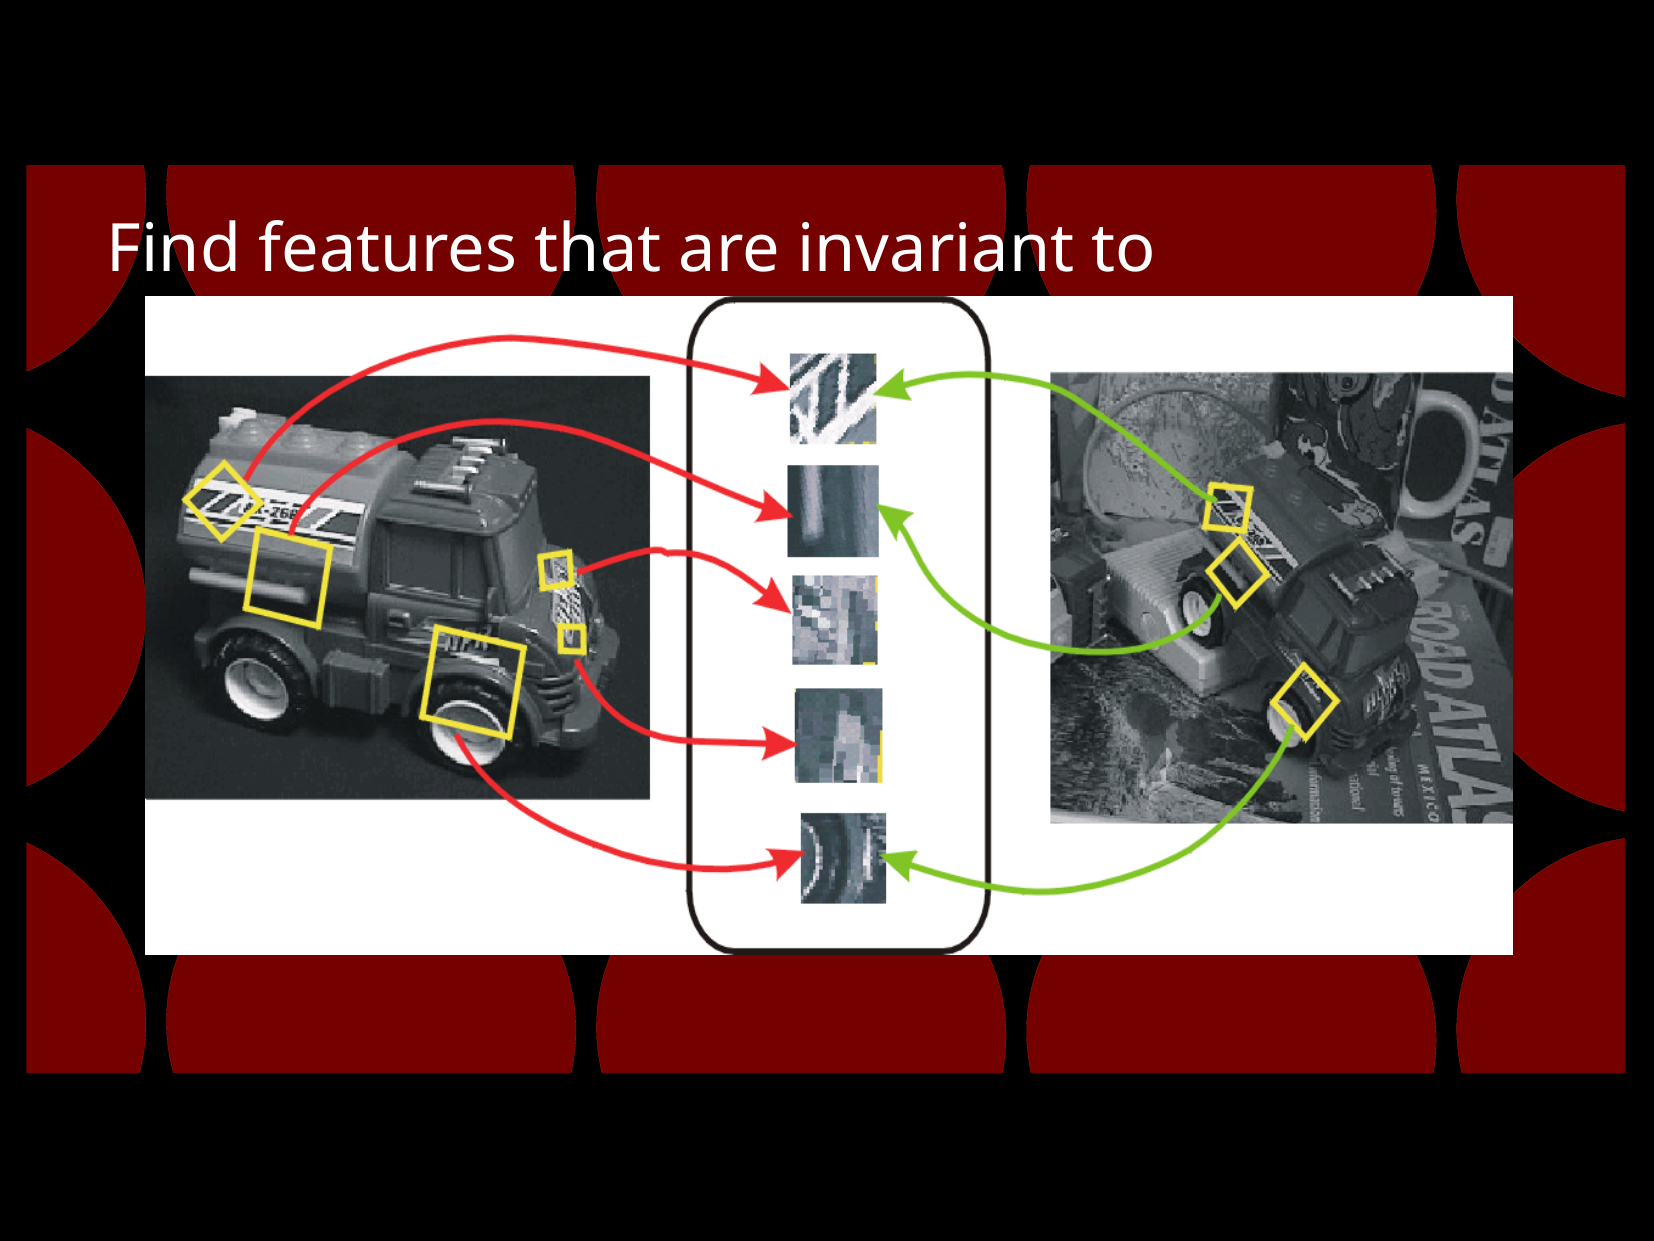

# Find features that are invariant to transformations